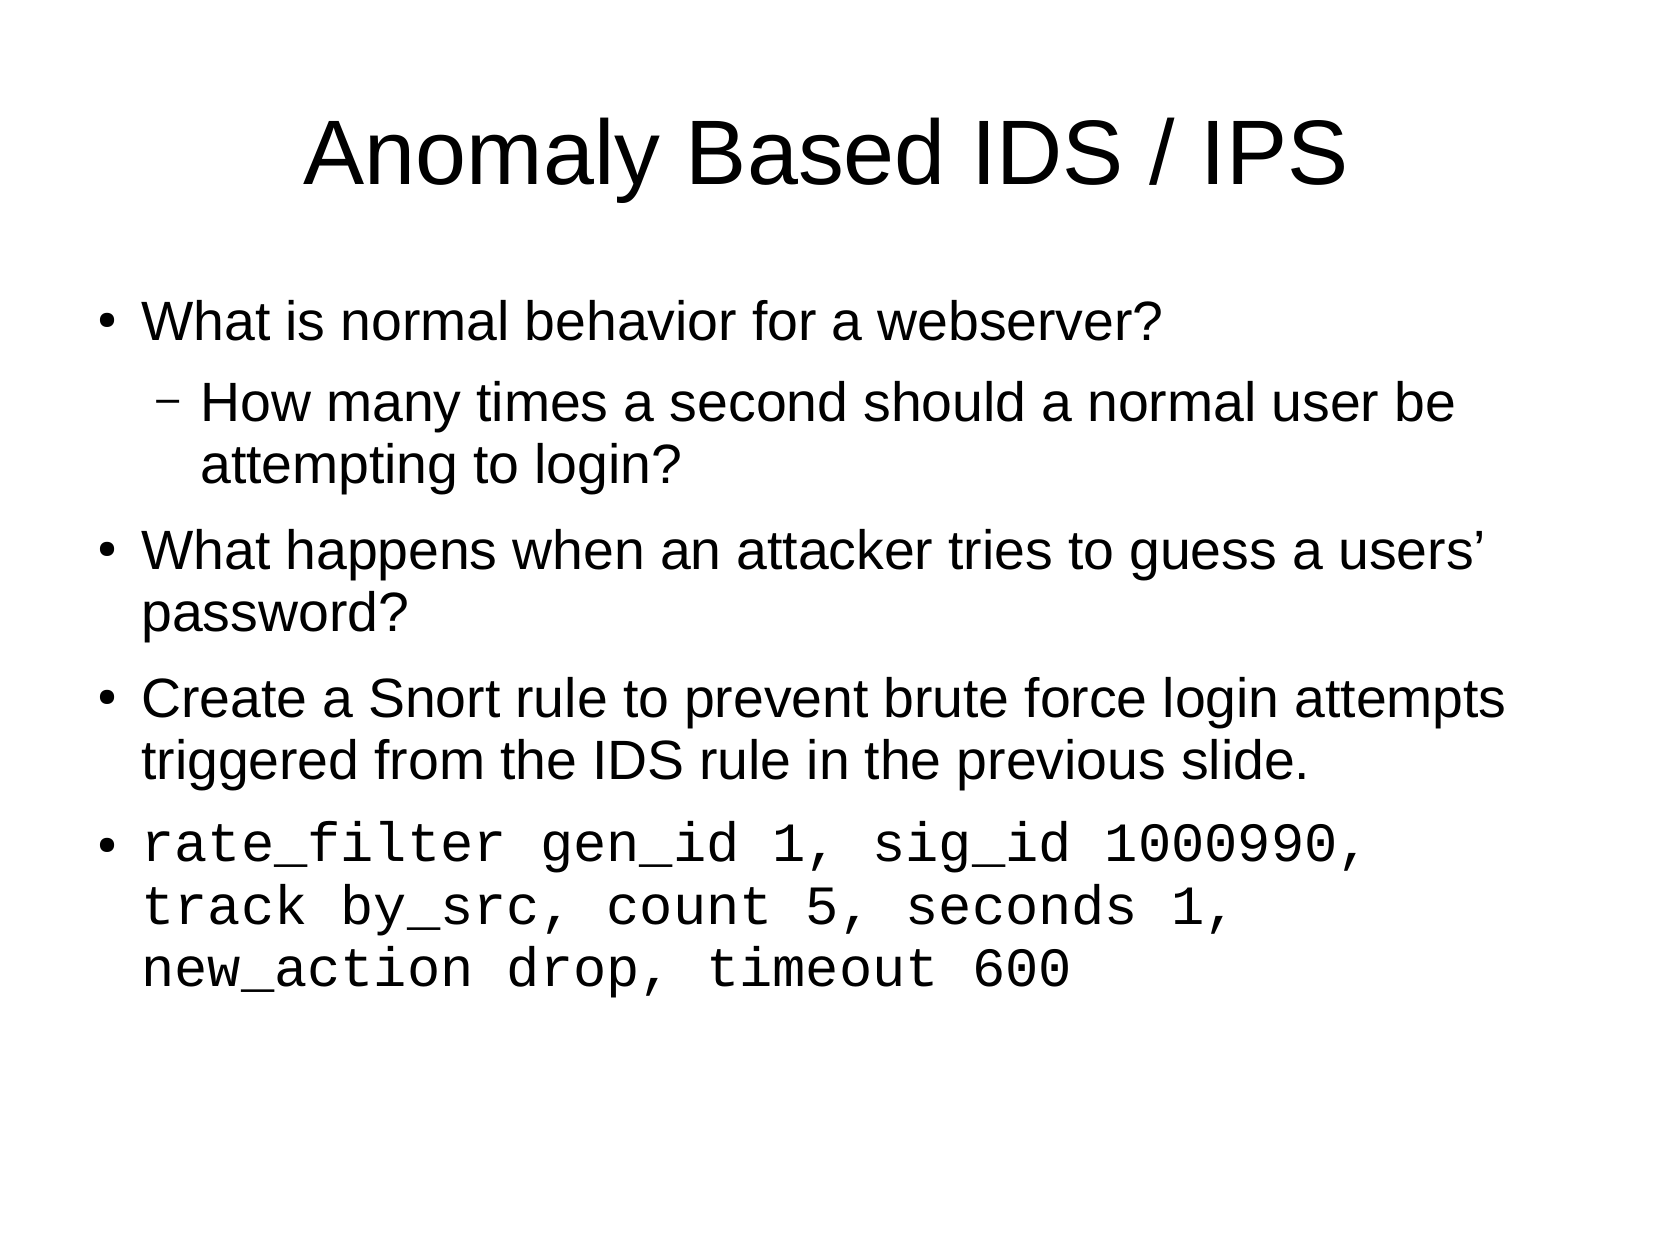

# Anomaly Based IDS / IPS
What is normal behavior for a webserver?
How many times a second should a normal user be attempting to login?
What happens when an attacker tries to guess a users’ password?
Create a Snort rule to prevent brute force login attempts triggered from the IDS rule in the previous slide.
rate_filter gen_id 1, sig_id 1000990, track by_src, count 5, seconds 1, new_action drop, timeout 600